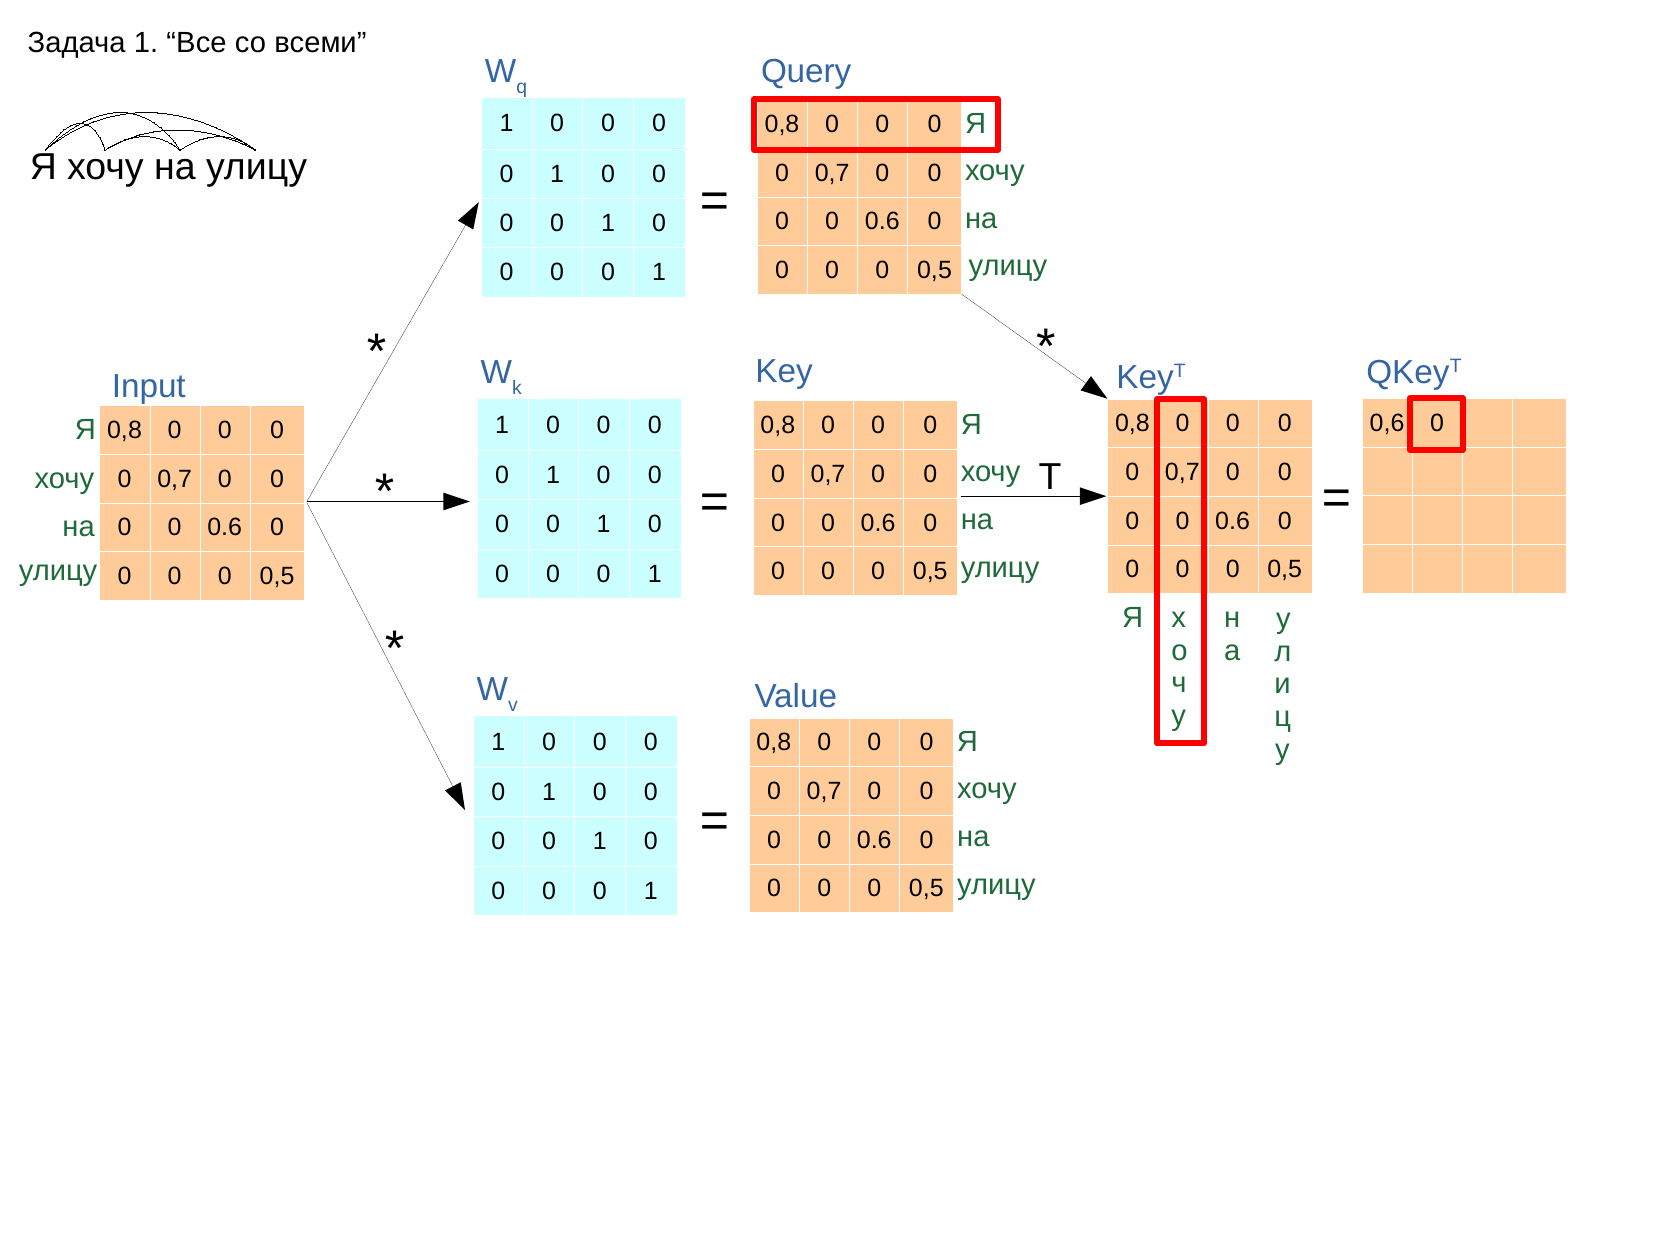

Задача 1. “Все со всеми”
Query
Wq
| 1 | 0 | 0 | 0 |
| --- | --- | --- | --- |
| 0 | 1 | 0 | 0 |
| 0 | 0 | 1 | 0 |
| 0 | 0 | 0 | 1 |
| 0,8 | 0 | 0 | 0 |
| --- | --- | --- | --- |
| 0 | 0,7 | 0 | 0 |
| 0 | 0 | 0.6 | 0 |
| 0 | 0 | 0 | 0,5 |
Я
Я хочу на улицу
=
хочу
=
на
улицу
*
*
Key
Wk
QKeyT
KeyT
Input
| 0,6 | 0 | | |
| --- | --- | --- | --- |
| | | | |
| | | | |
| | | | |
| 1 | 0 | 0 | 0 |
| --- | --- | --- | --- |
| 0 | 1 | 0 | 0 |
| 0 | 0 | 1 | 0 |
| 0 | 0 | 0 | 1 |
| 0,8 | 0 | 0 | 0 |
| --- | --- | --- | --- |
| 0 | 0,7 | 0 | 0 |
| 0 | 0 | 0.6 | 0 |
| 0 | 0 | 0 | 0,5 |
| 0,8 | 0 | 0 | 0 |
| --- | --- | --- | --- |
| 0 | 0,7 | 0 | 0 |
| 0 | 0 | 0.6 | 0 |
| 0 | 0 | 0 | 0,5 |
Я
| 0,8 | 0 | 0 | 0 |
| --- | --- | --- | --- |
| 0 | 0,7 | 0 | 0 |
| 0 | 0 | 0.6 | 0 |
| 0 | 0 | 0 | 0,5 |
Я
=
хочу
T
хочу
*
=
=
на
на
улицу
улицу
Я
хочу
на
улицу
*
Wv
Value
| 1 | 0 | 0 | 0 |
| --- | --- | --- | --- |
| 0 | 1 | 0 | 0 |
| 0 | 0 | 1 | 0 |
| 0 | 0 | 0 | 1 |
| 0,8 | 0 | 0 | 0 |
| --- | --- | --- | --- |
| 0 | 0,7 | 0 | 0 |
| 0 | 0 | 0.6 | 0 |
| 0 | 0 | 0 | 0,5 |
Я
=
хочу
=
на
улицу